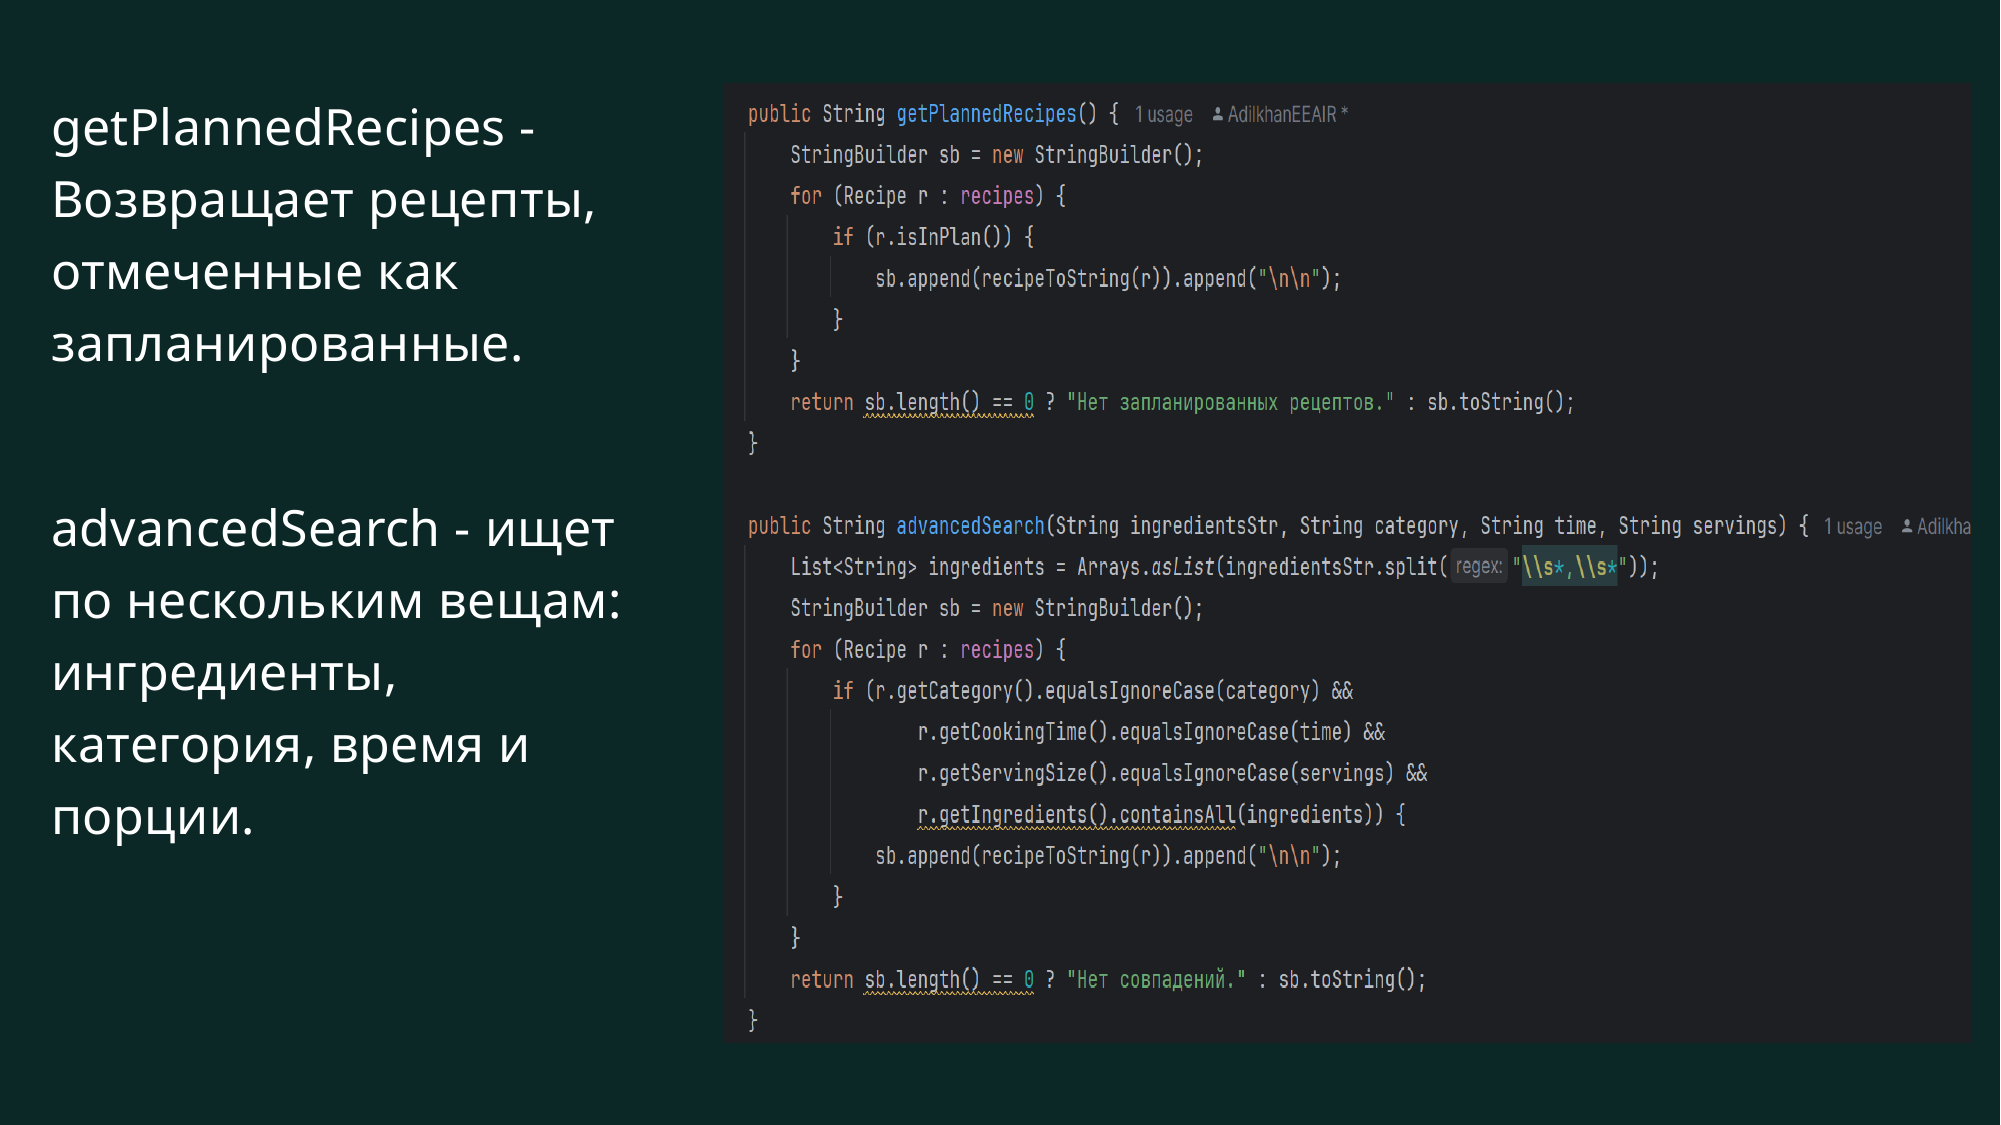

# getPlannedRecipes - Возвращает рецепты, отмеченные как запланированные.
advancedSearch - ищет по нескольким вещам: ингредиенты, категория, время и порции.